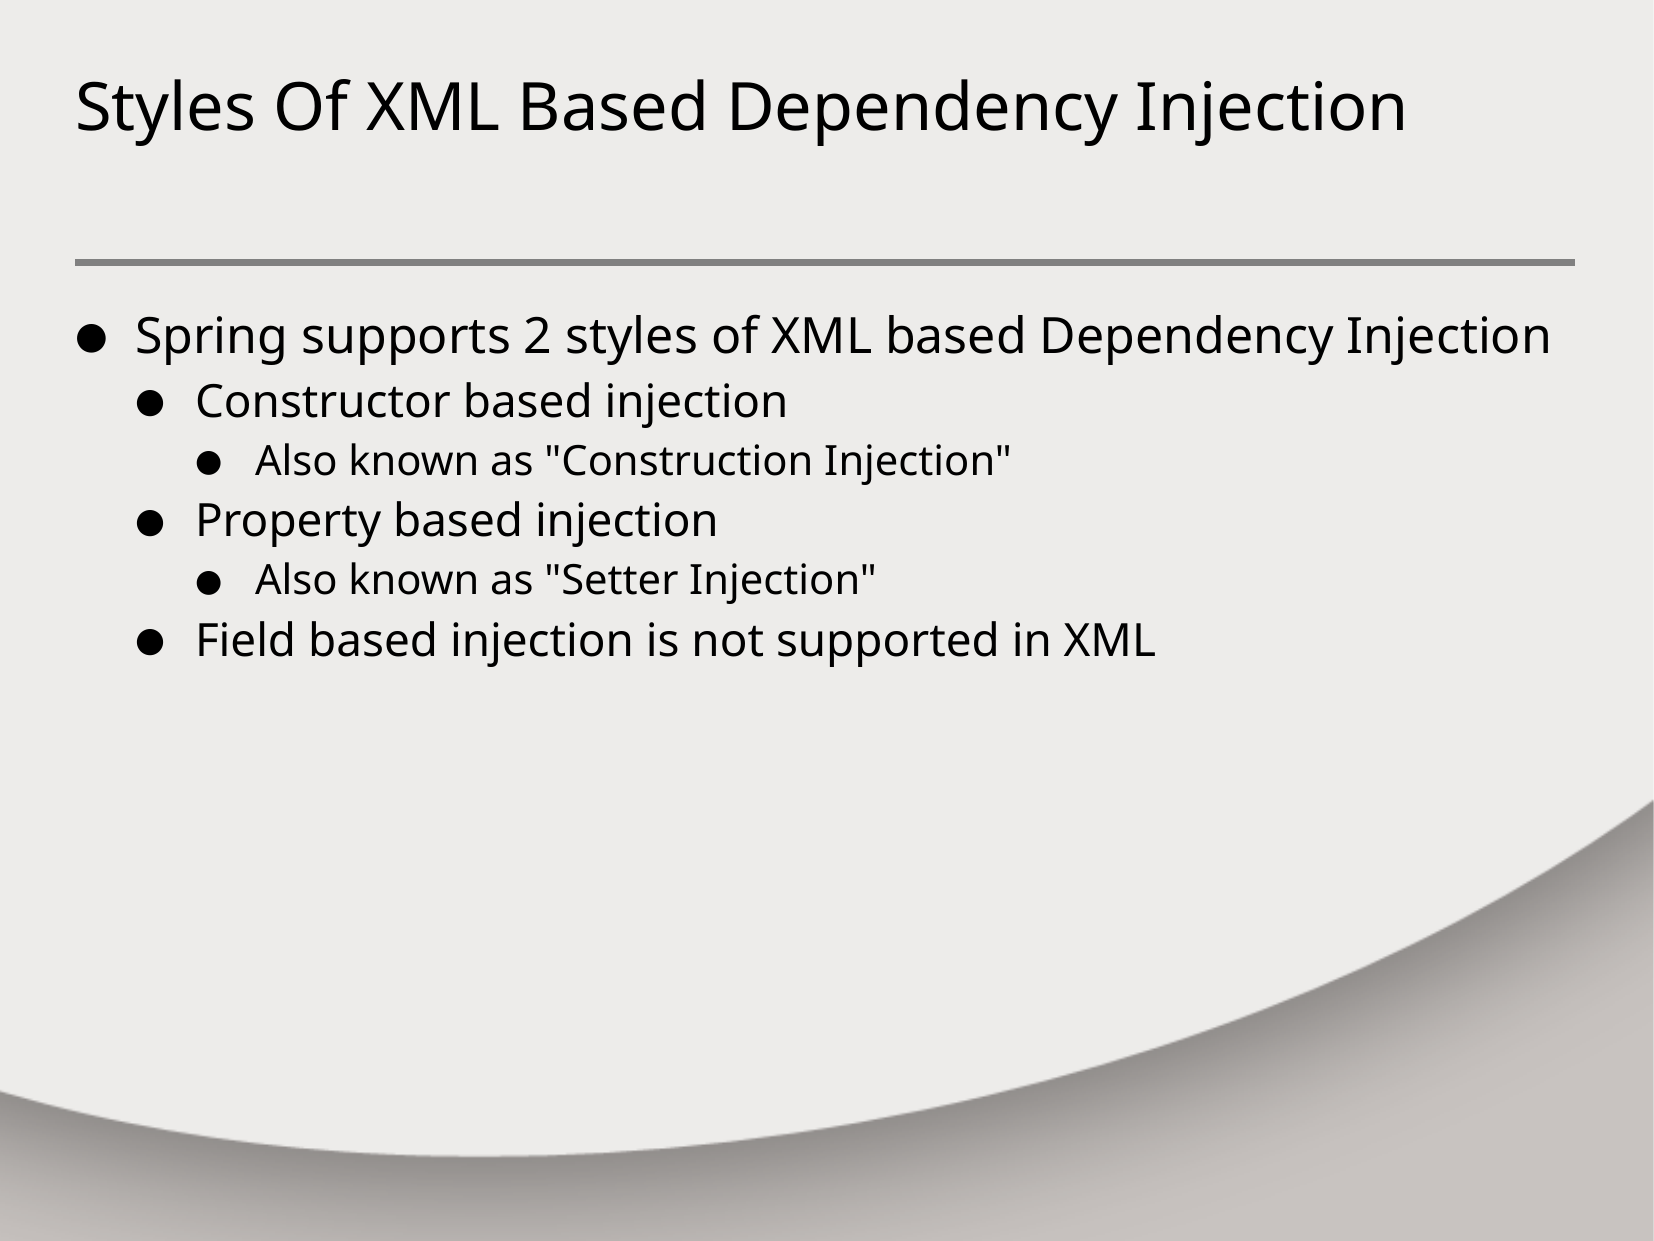

Styles Of XML Based Dependency Injection
# Spring supports 2 styles of XML based Dependency Injection
Constructor based injection
Also known as "Construction Injection"
Property based injection
Also known as "Setter Injection"
Field based injection is not supported in XML